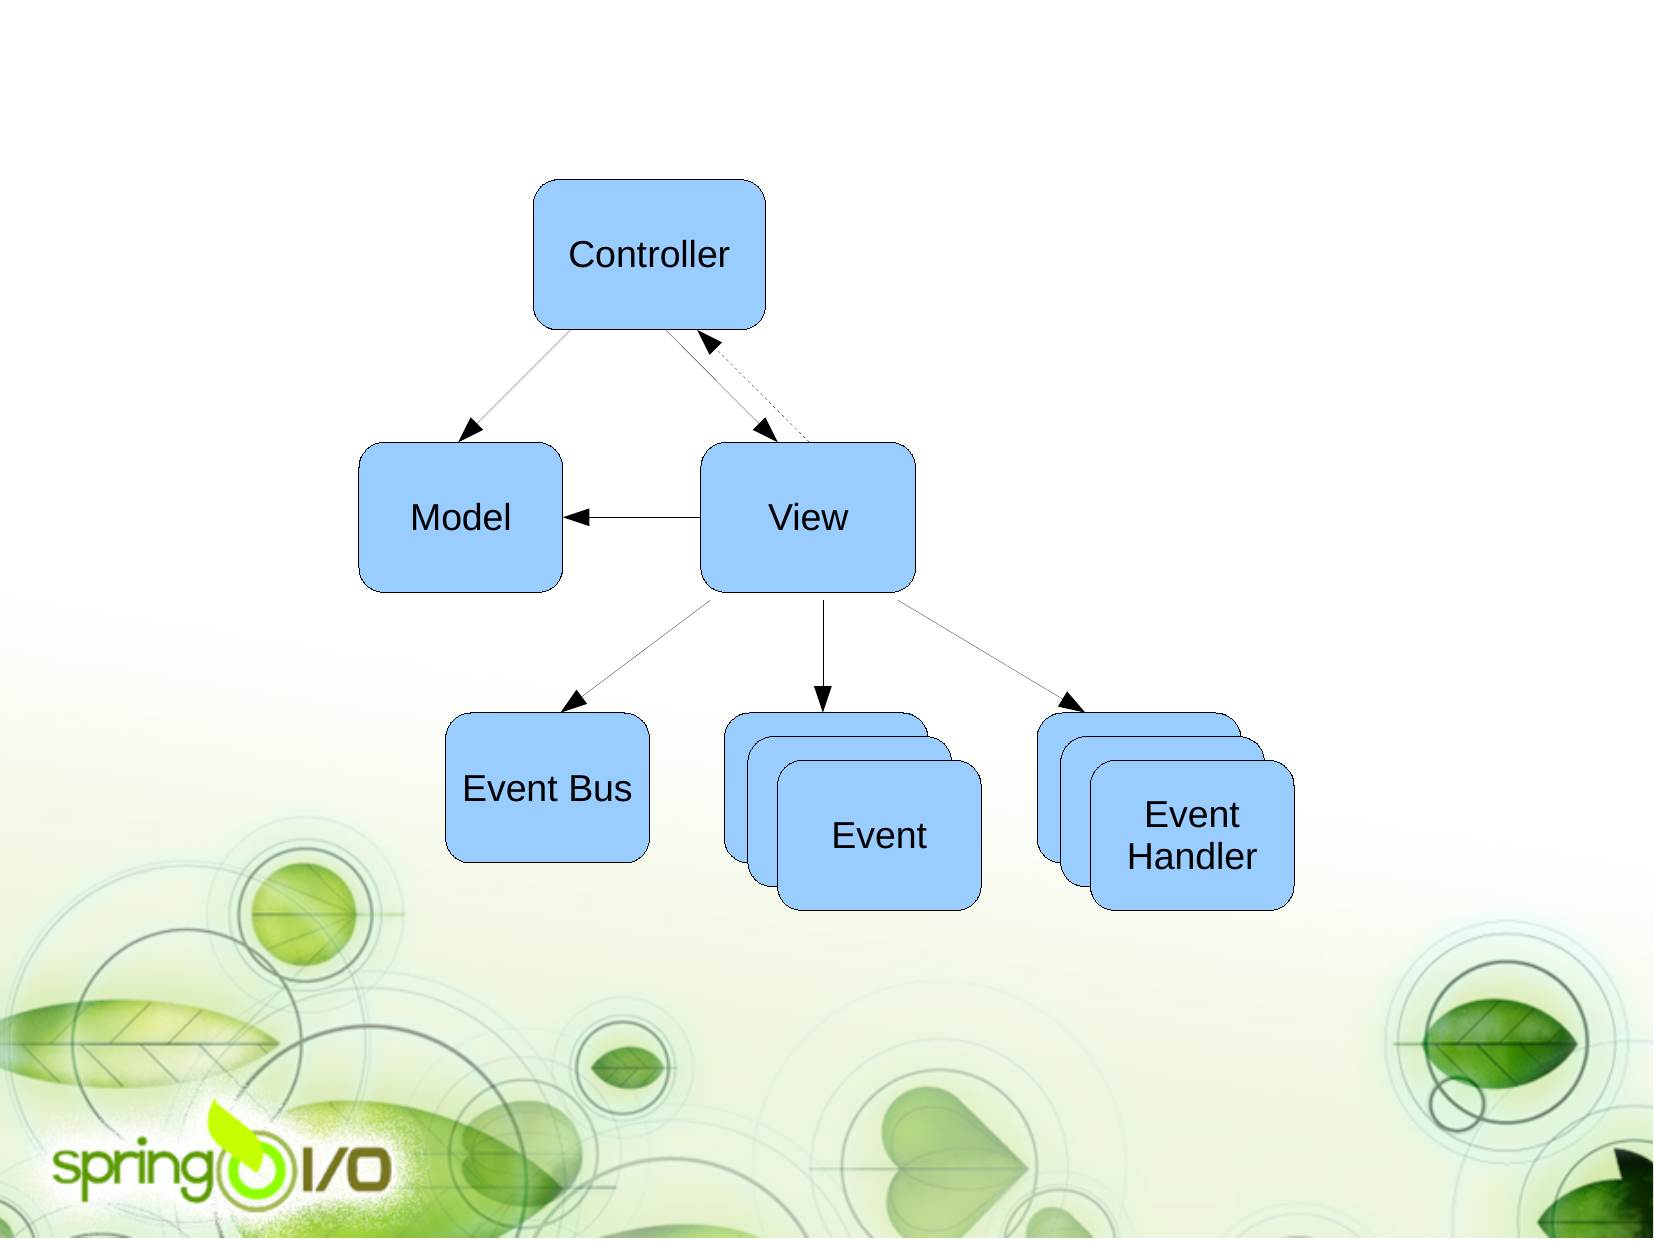

Controller
Model
View
Event Bus
Event
Event
Event
Event
Event
Event
Handler